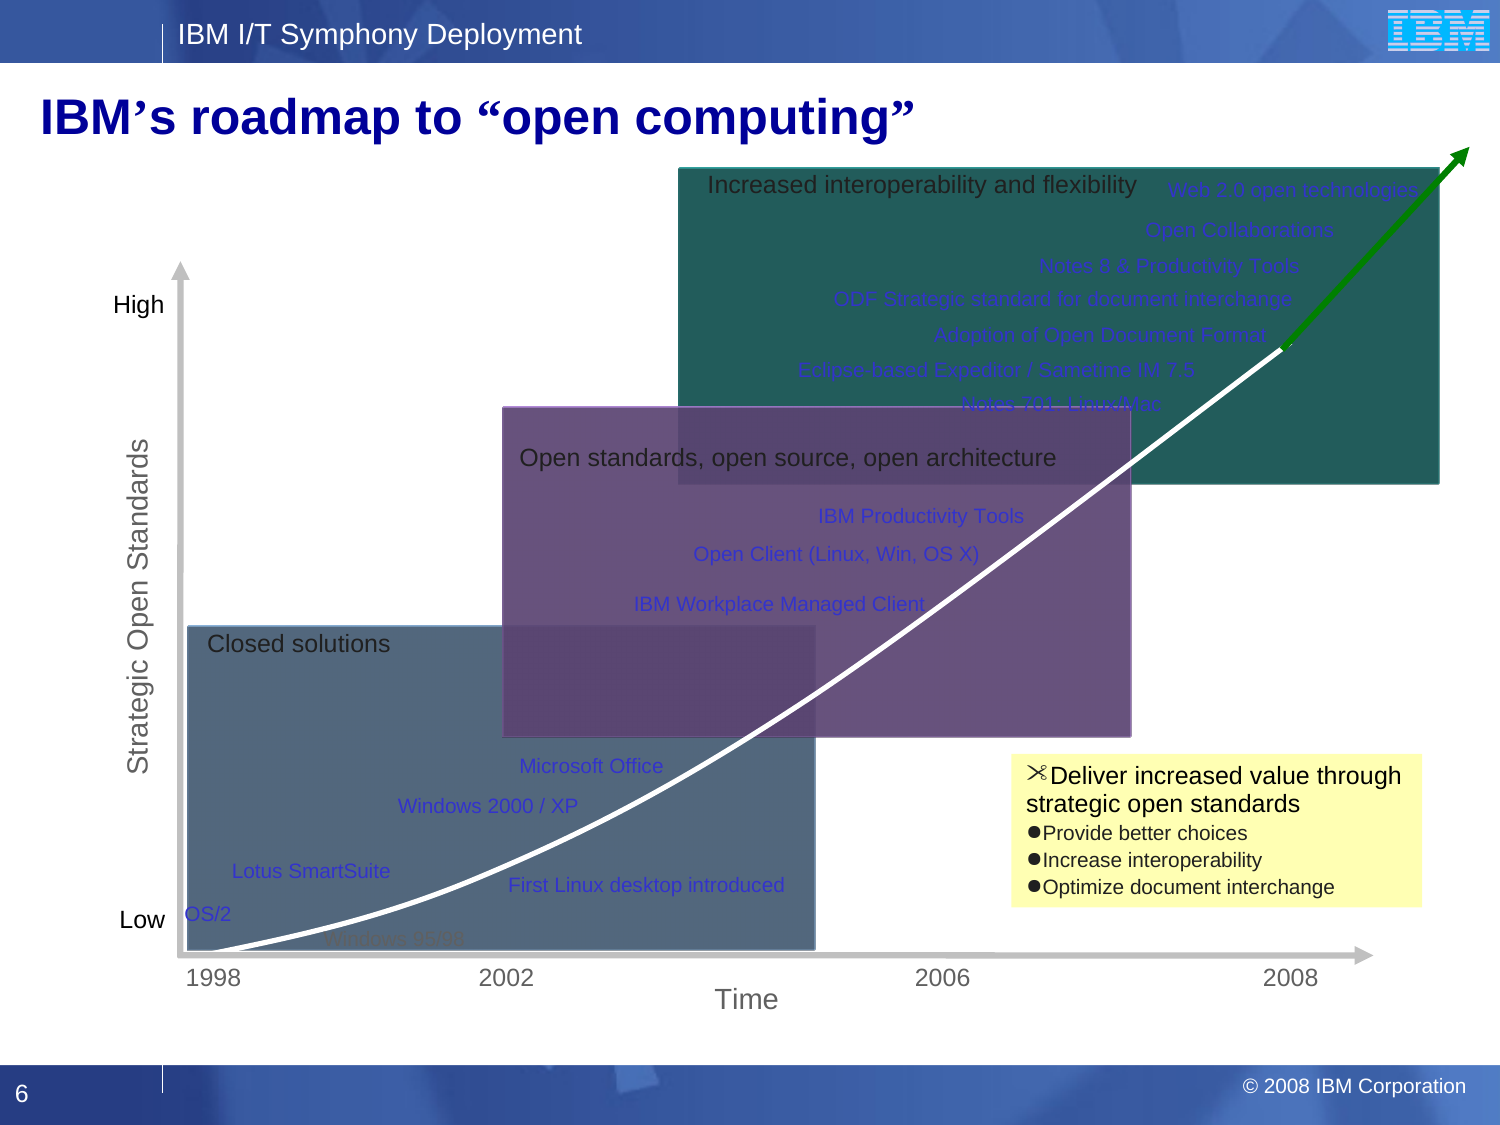

IBM’s roadmap to “open computing”
Increased interoperability and flexibility
Web 2.0 open technologies
Open Collaborations
Notes 8 & Productivity Tools
ODF Strategic standard for document interchange
High
Adoption of Open Document Format
Eclipse-based Expeditor / Sametime IM 7.5
Notes 701: Linux/Mac
Open standards, open source, open architecture
IBM Productivity Tools
Open Client (Linux, Win, OS X)
Strategic Open Standards
IBM Workplace Managed Client
Closed solutions
Microsoft Office
Deliver increased value through strategic open standards
Provide better choices
Increase interoperability
Optimize document interchange
Windows 2000 / XP
Lotus SmartSuite
First Linux desktop introduced
OS/2
Low
Windows 95/98
1998
2002
2006
2008
Time